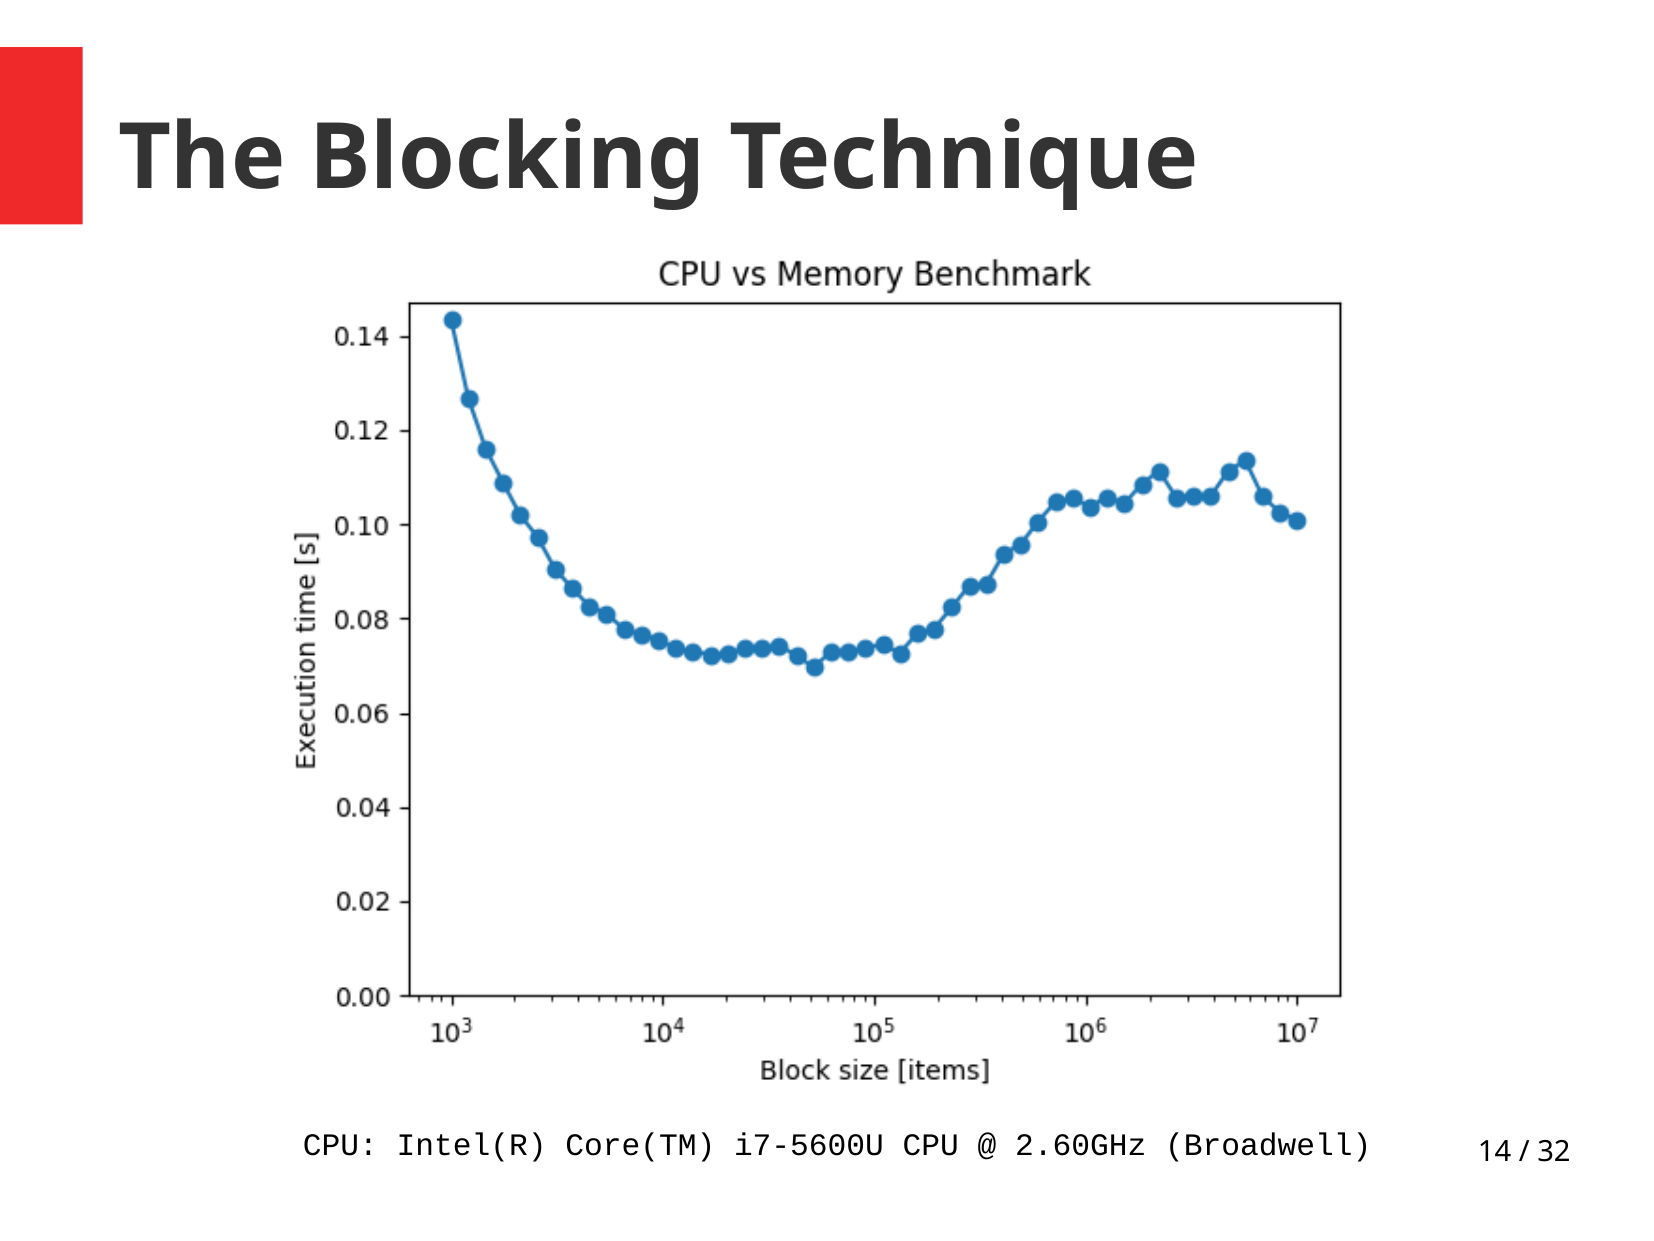

# The Blocking Technique
CPU: Intel(R) Core(TM) i7-5600U CPU @ 2.60GHz (Broadwell)
14